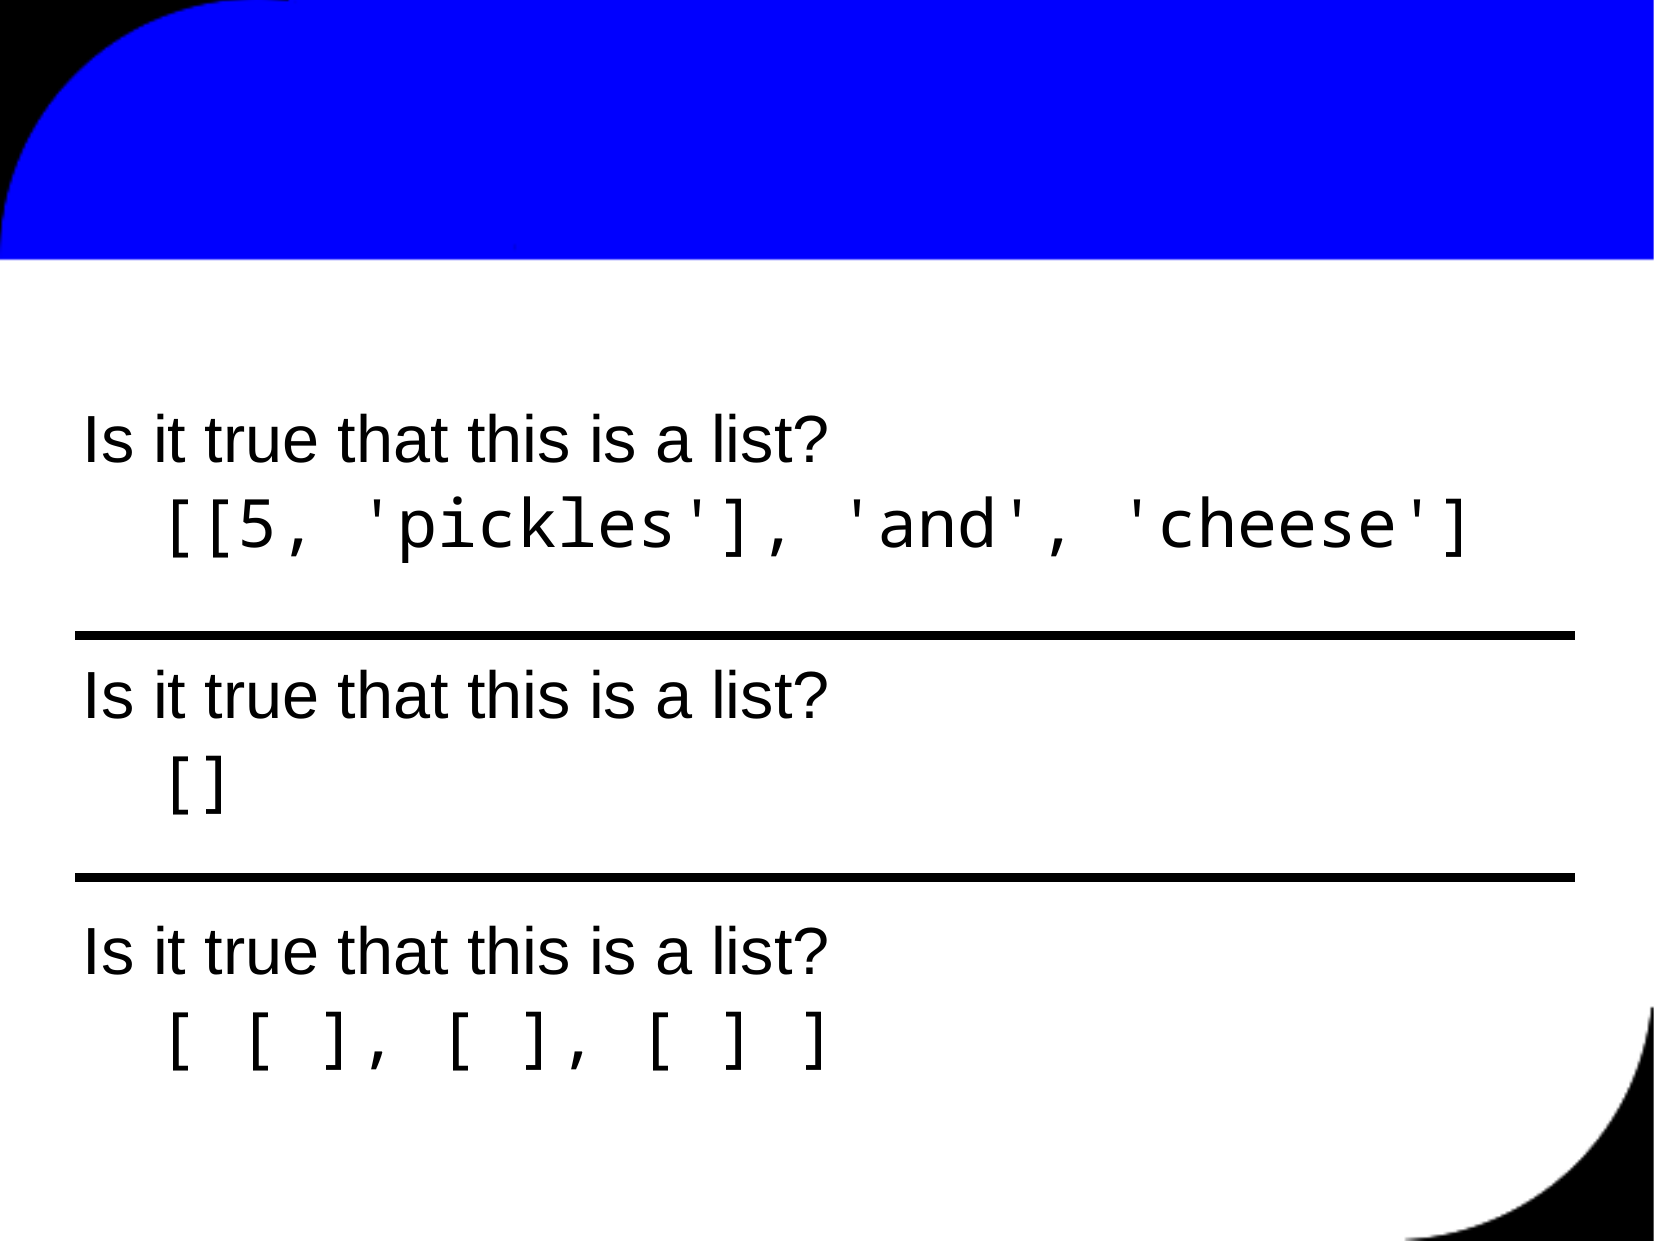

Is it true that this is a list?
	[[5, 'pickles'], 'and', 'cheese']
Is it true that this is a list?
	[]
Is it true that this is a list?
	[ [ ], [ ], [ ] ]